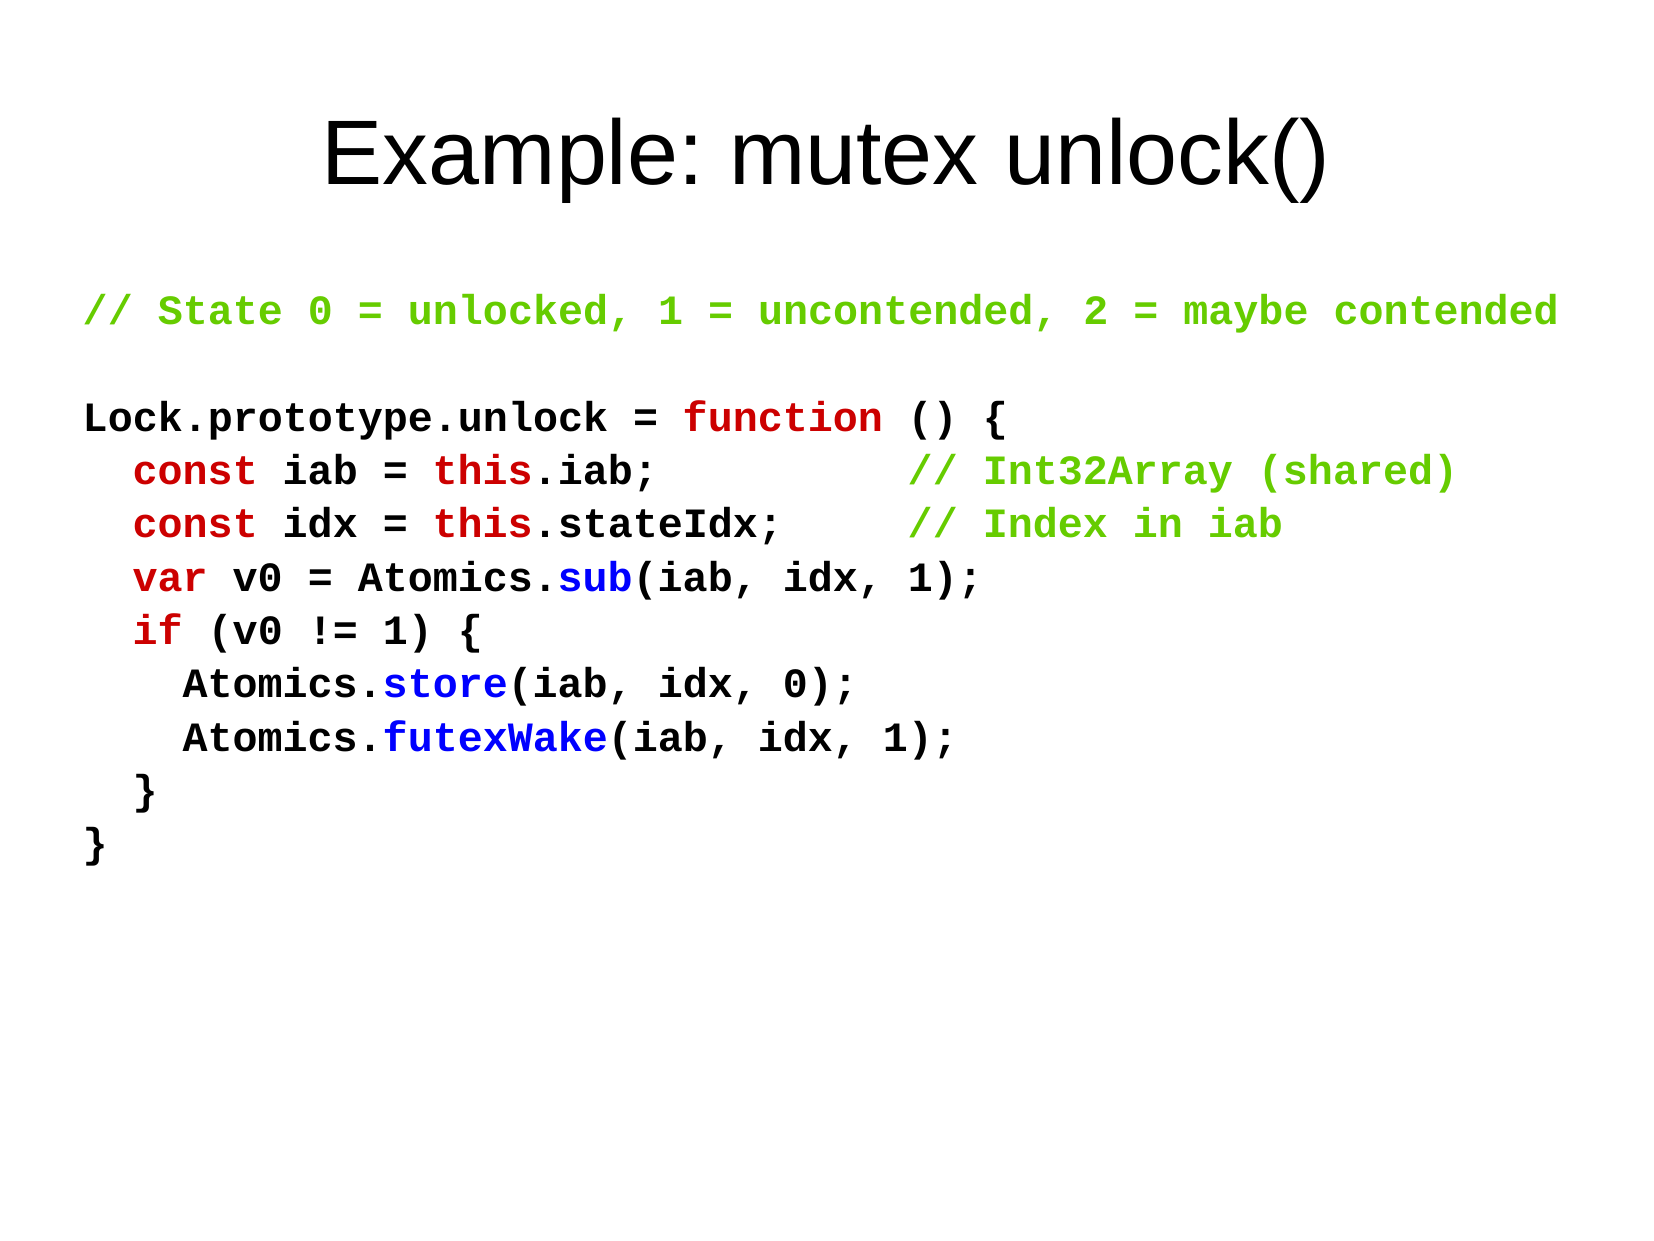

# Example: mutex unlock()
// State 0 = unlocked, 1 = uncontended, 2 = maybe contended
Lock.prototype.unlock = function () {
 const iab = this.iab; // Int32Array (shared)
 const idx = this.stateIdx; // Index in iab
 var v0 = Atomics.sub(iab, idx, 1);
 if (v0 != 1) {
 Atomics.store(iab, idx, 0);
 Atomics.futexWake(iab, idx, 1);
 }
}